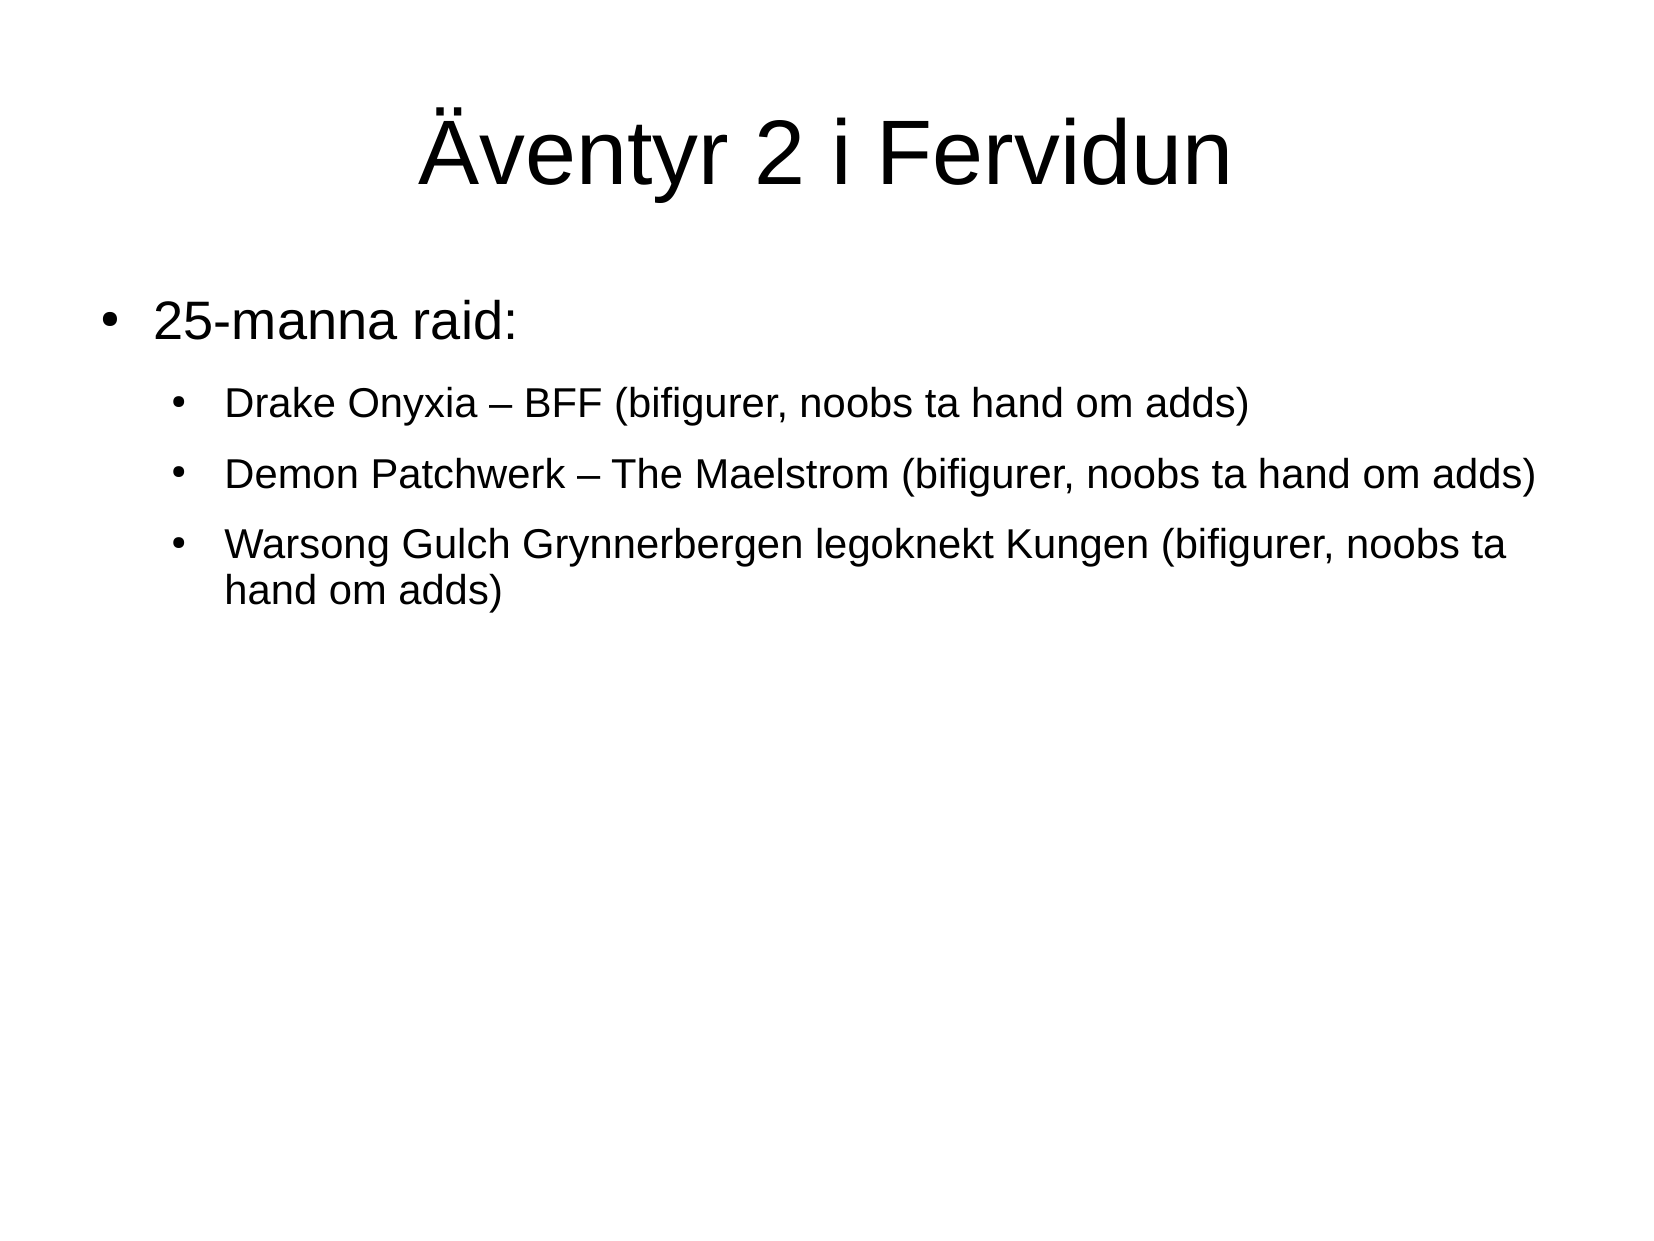

# Äventyr 2 i Fervidun
25-manna raid:
Drake Onyxia – BFF (bifigurer, noobs ta hand om adds)
Demon Patchwerk – The Maelstrom (bifigurer, noobs ta hand om adds)
Warsong Gulch Grynnerbergen legoknekt Kungen (bifigurer, noobs ta hand om adds)